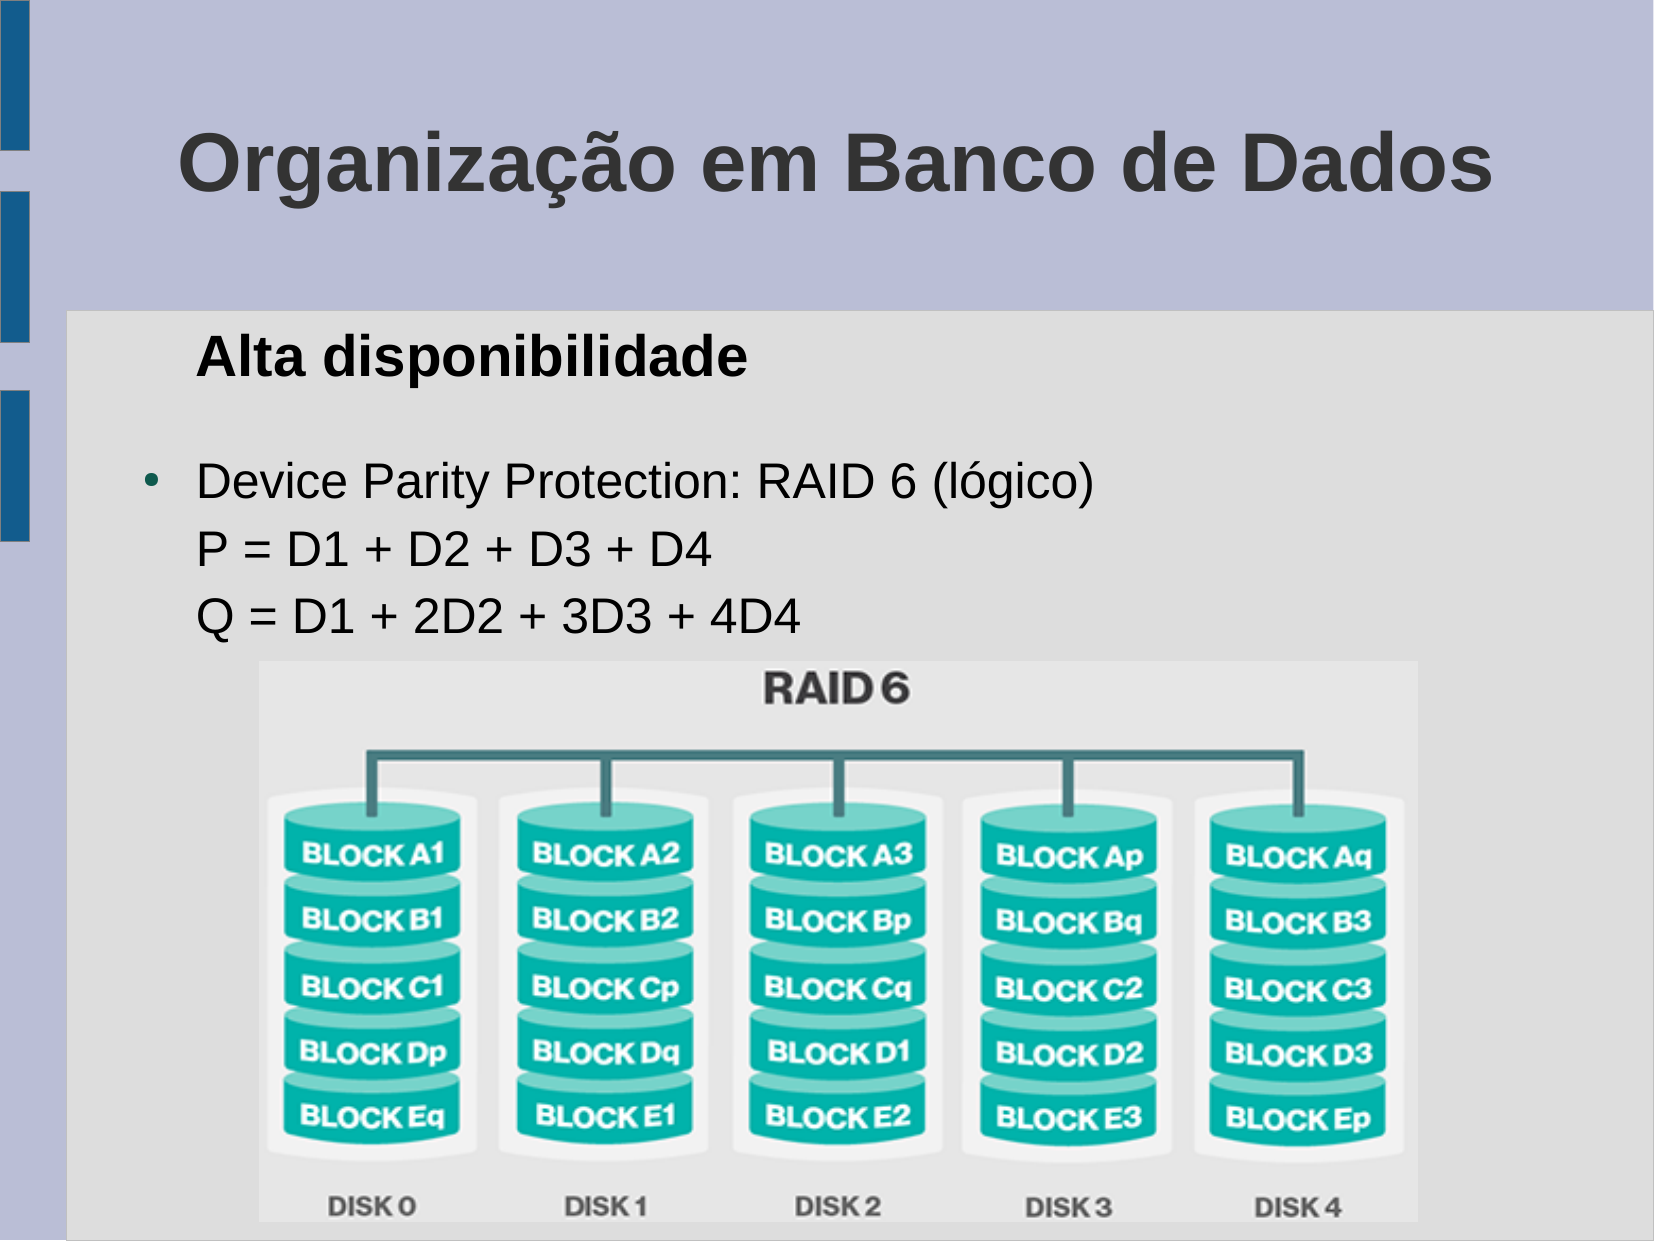

Organização em Banco de Dados
# Alta disponibilidade
Device Parity Protection: RAID 6 (lógico)
P = D1 + D2 + D3 + D4
Q = D1 + 2D2 + 3D3 + 4D4